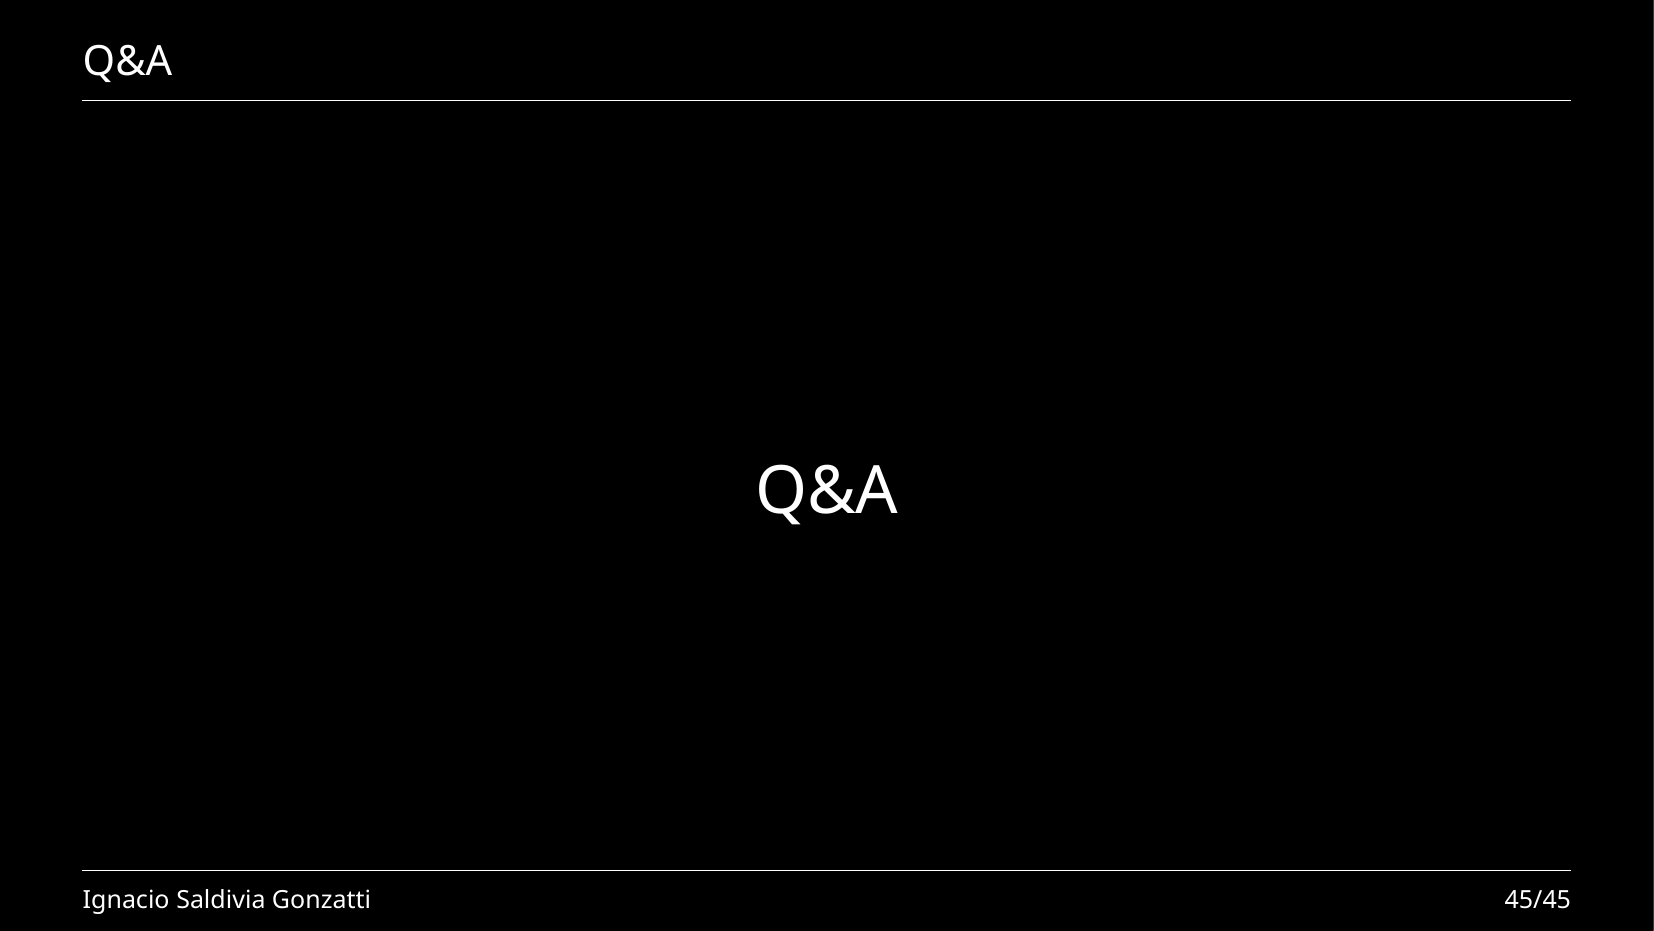

# Q&A
Q&A
Ignacio Saldivia Gonzatti
45